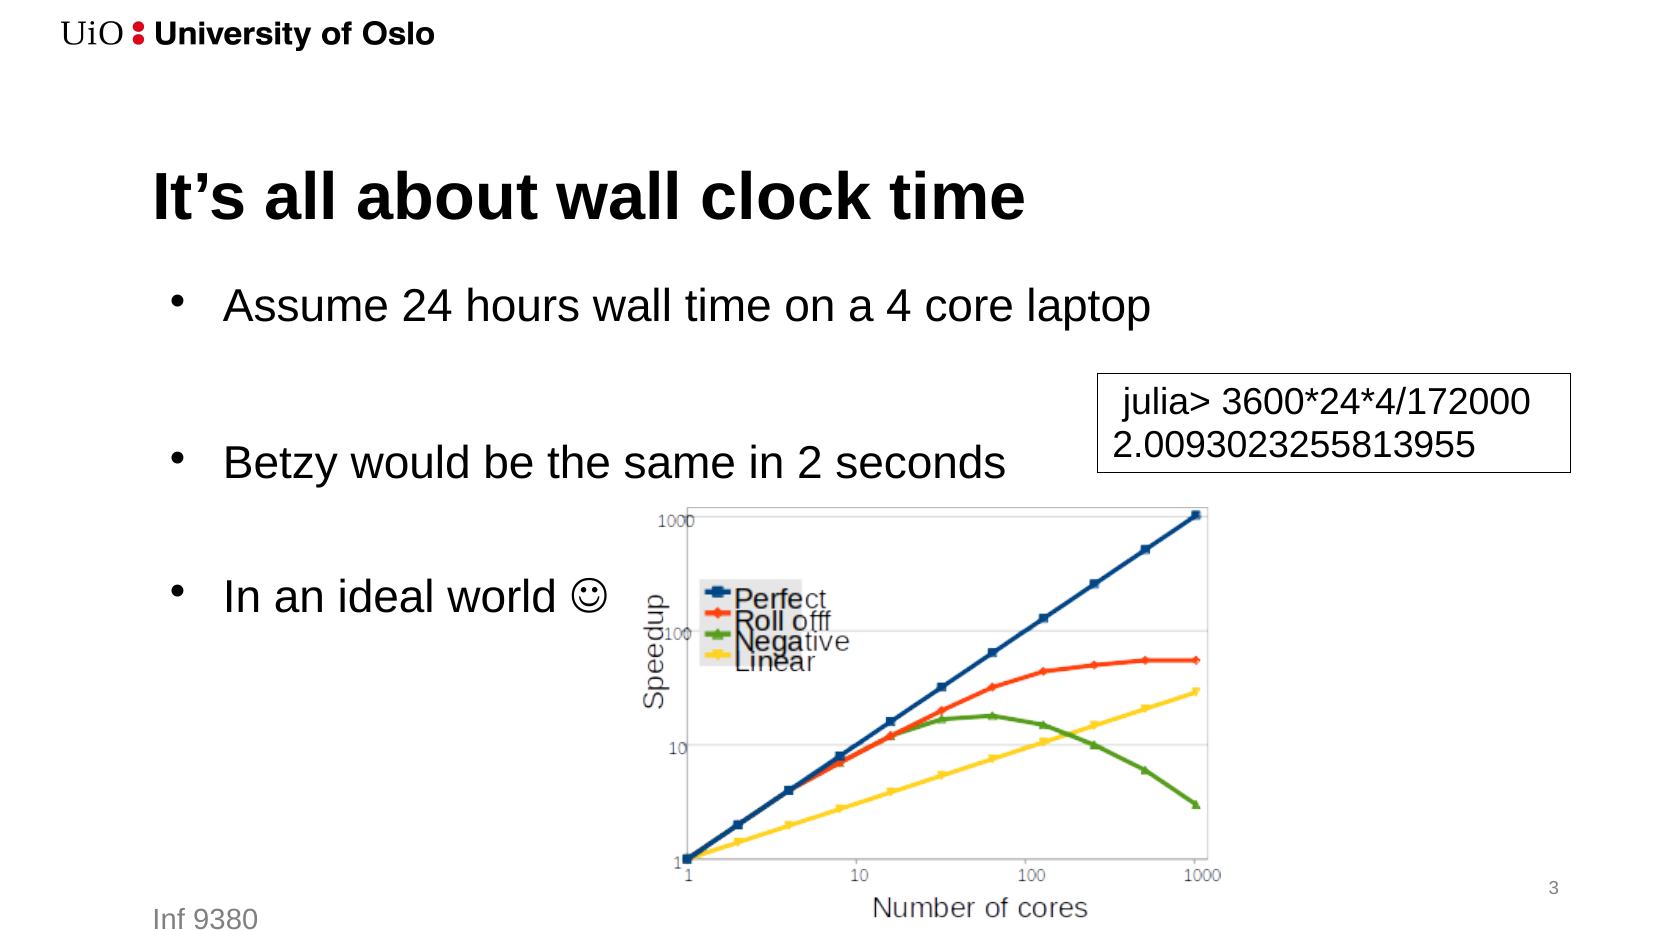

It’s all about wall clock time
Assume 24 hours wall time on a 4 core laptop
Betzy would be the same in 2 seconds
In an ideal world ☺
 julia> 3600*24*4/172000
2.0093023255813955
Inf 9380